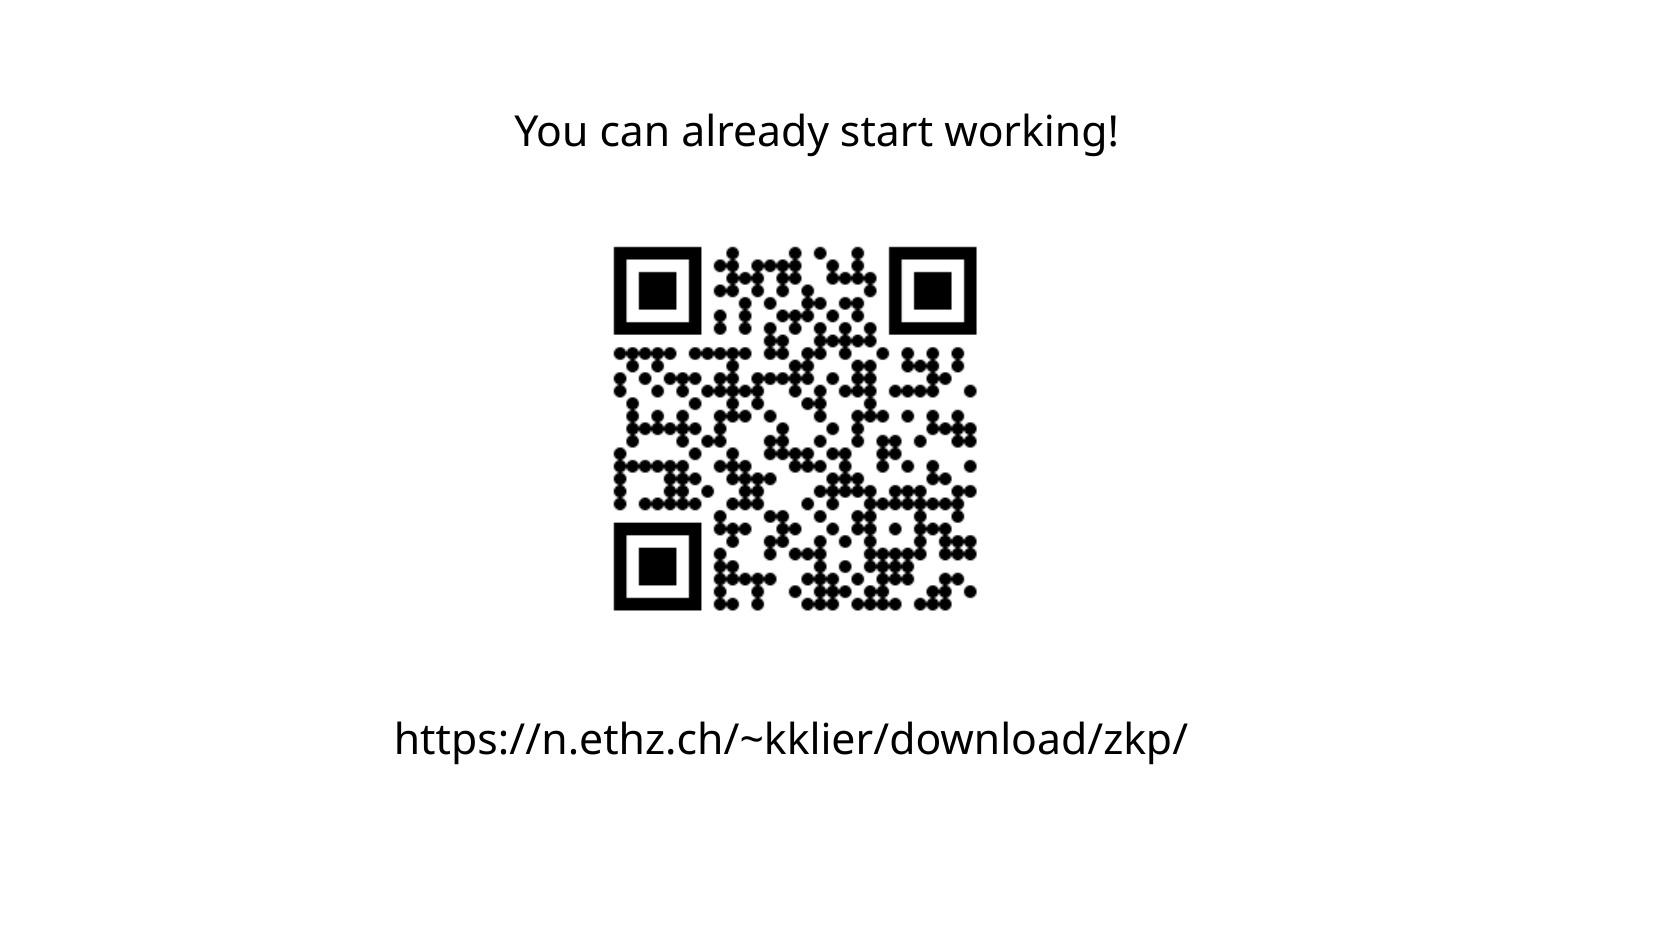

You can already start working!
# https://n.ethz.ch/~kklier/download/zkp/